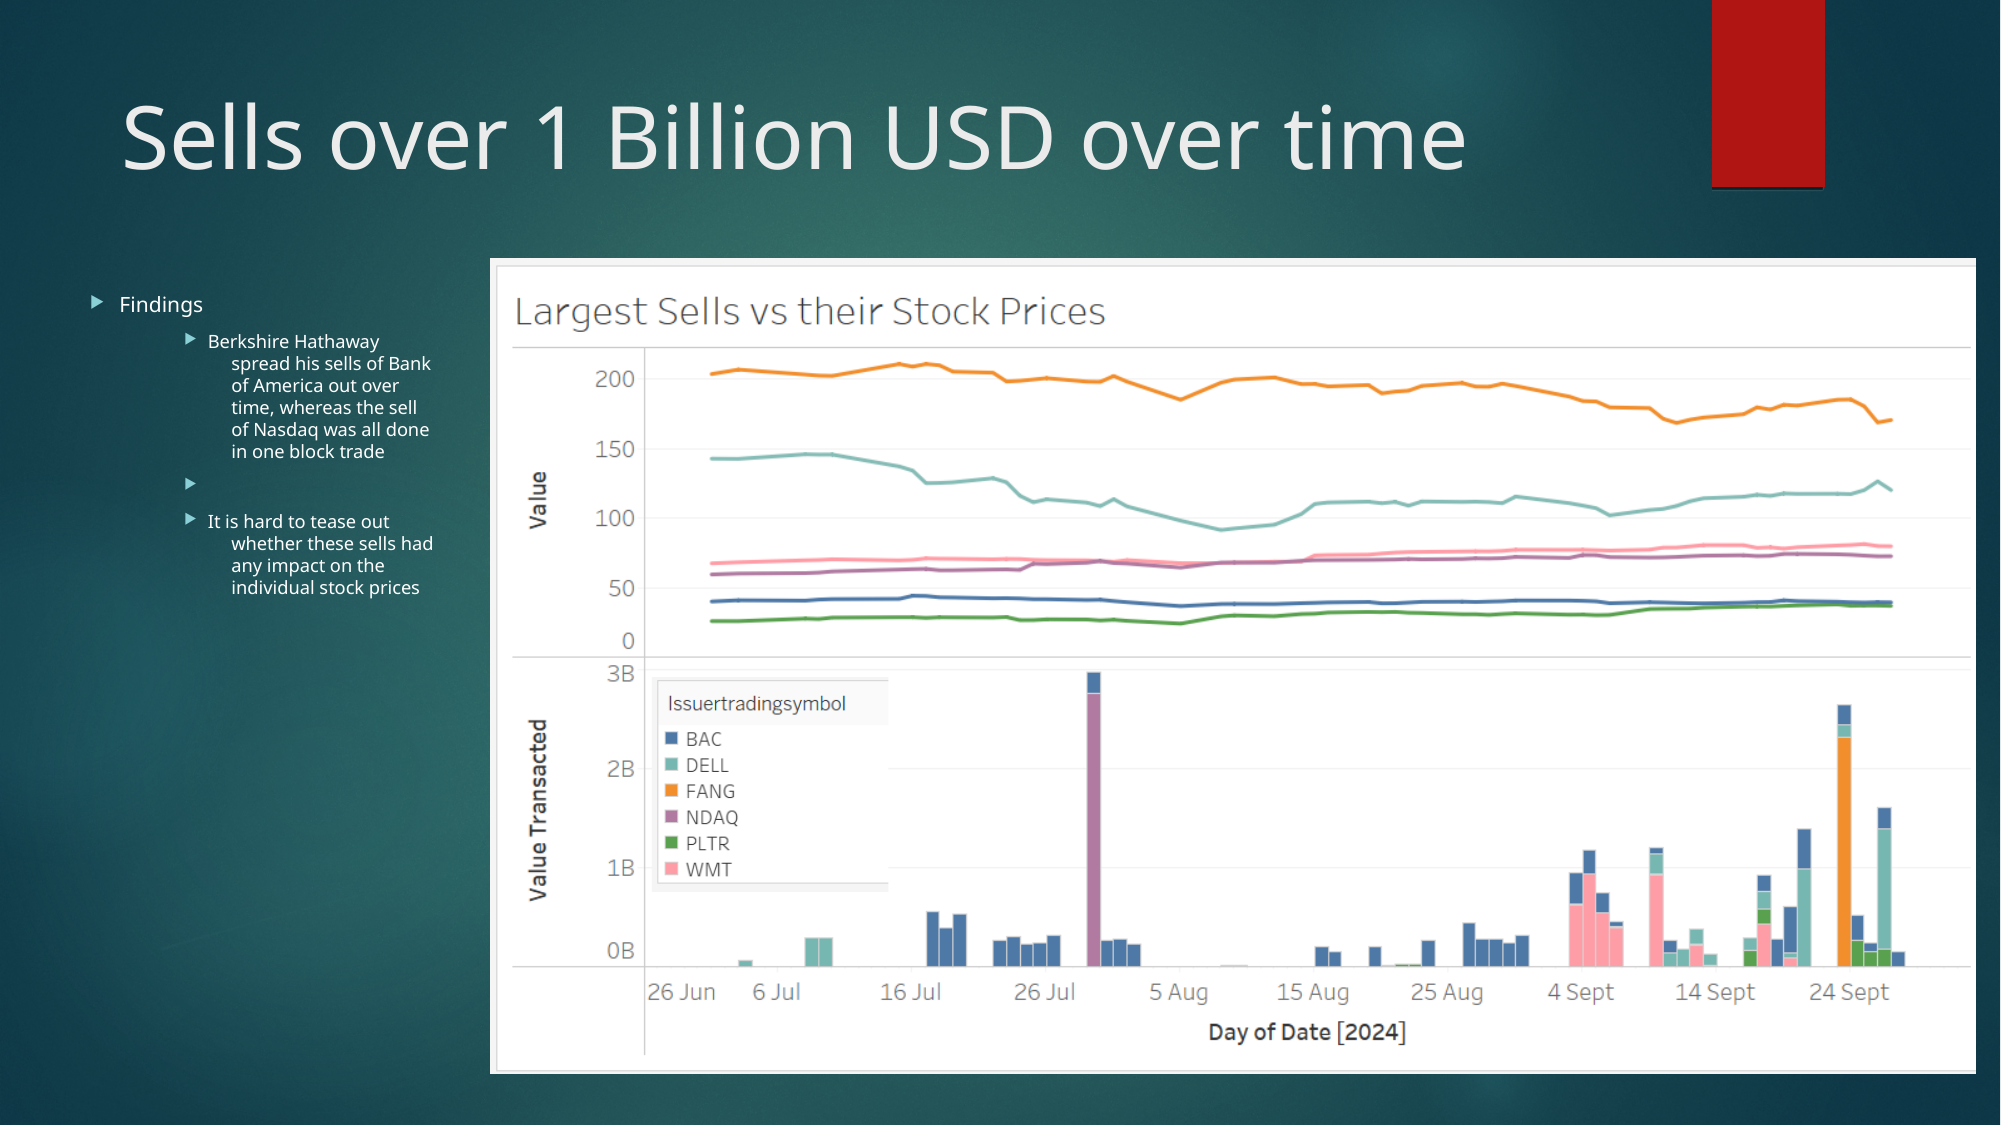

# Sells over 1 Billion USD over time
Findings
Berkshire Hathaway spread his sells of Bank of America out over time, whereas the sell of Nasdaq was all done in one block trade
It is hard to tease out whether these sells had any impact on the individual stock prices